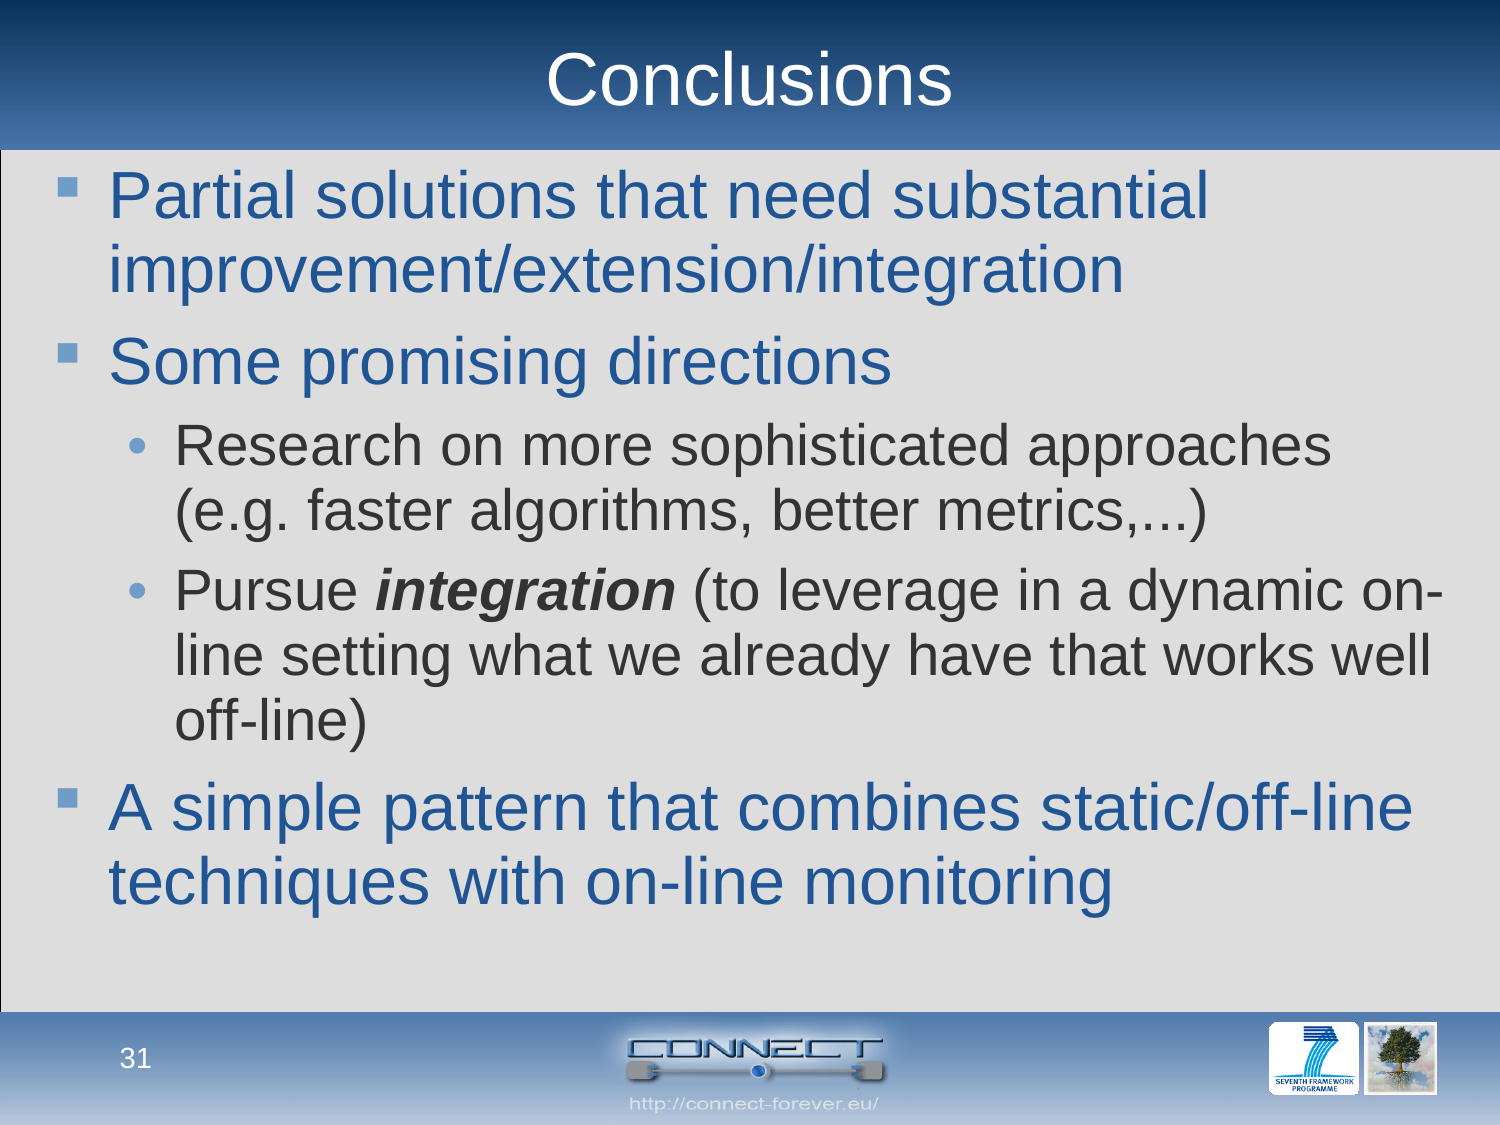

# Conclusions
Partial solutions that need substantial improvement/extension/integration
Some promising directions
Research on more sophisticated approaches (e.g. faster algorithms, better metrics,...)
Pursue integration (to leverage in a dynamic on-line setting what we already have that works well off-line)
A simple pattern that combines static/off-line techniques with on-line monitoring
31